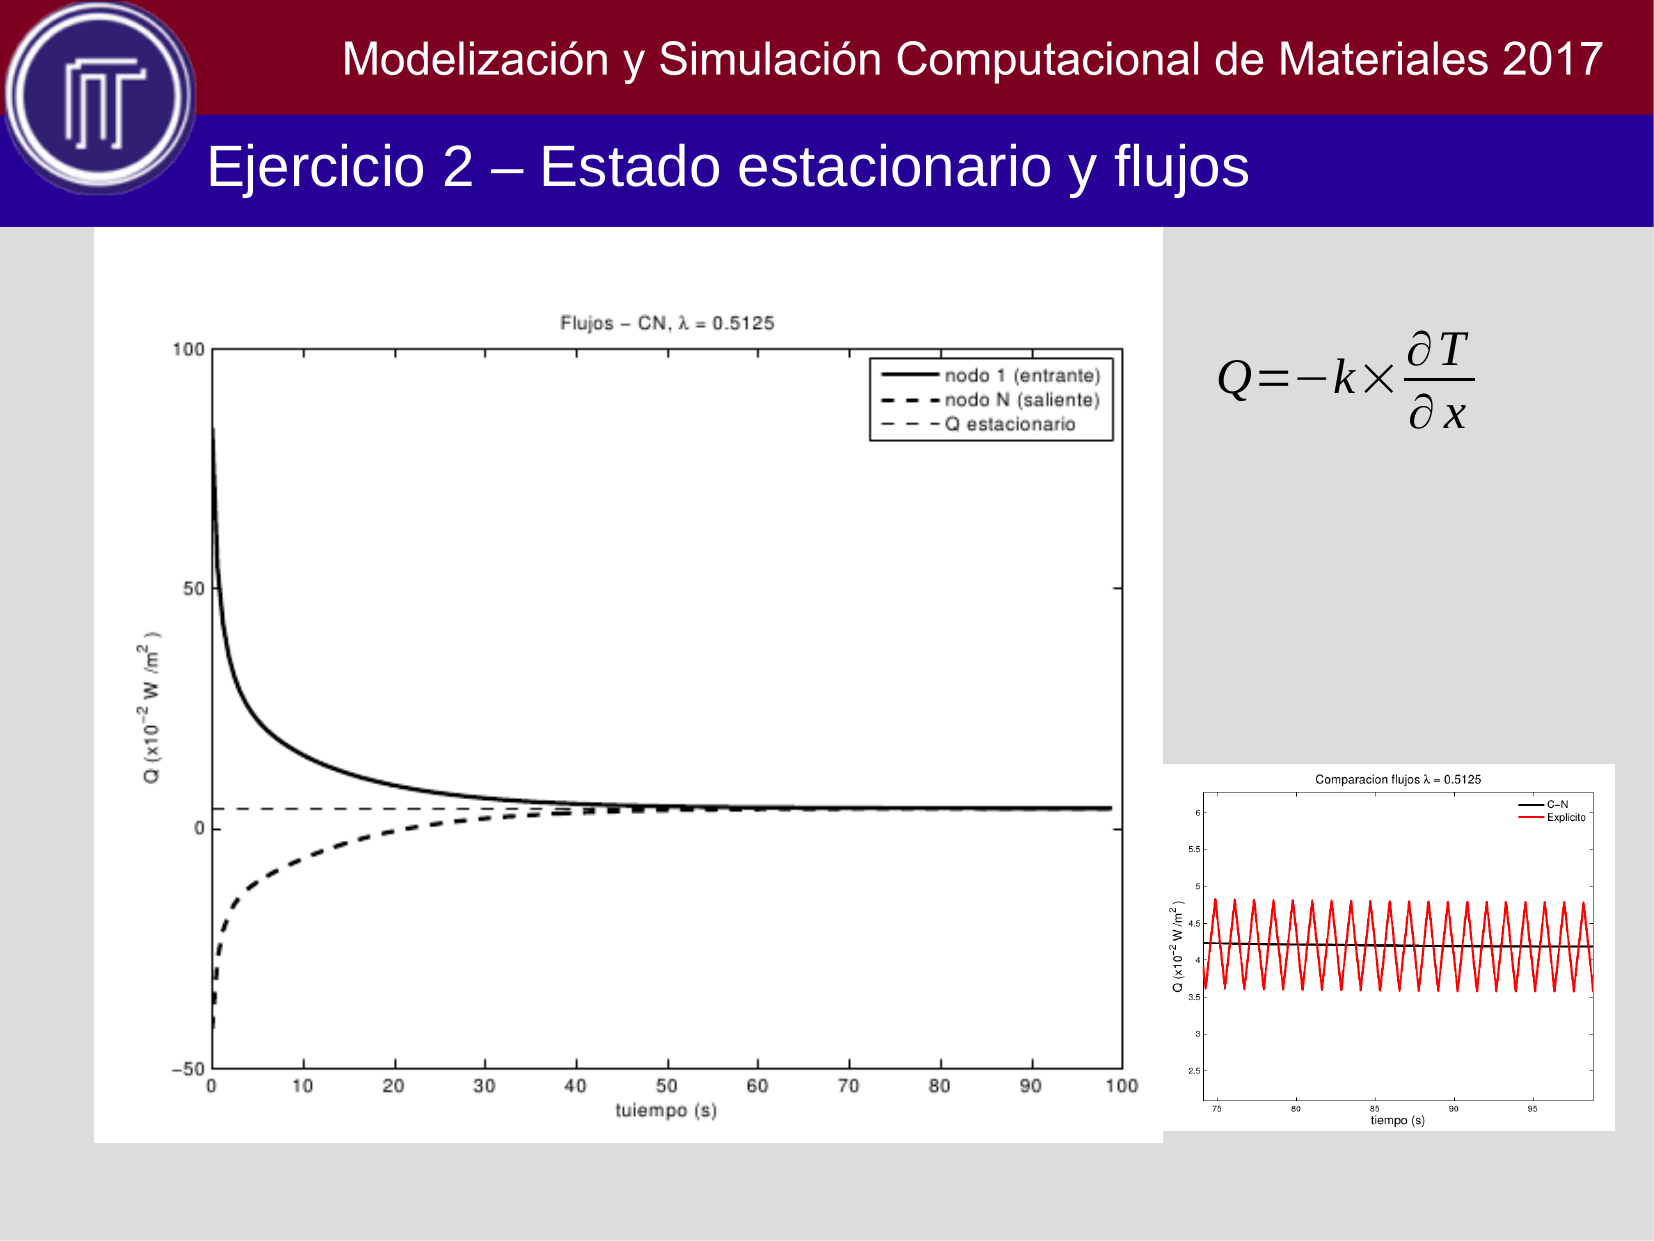

Ejercicio 2 – Estado estacionario y flujos